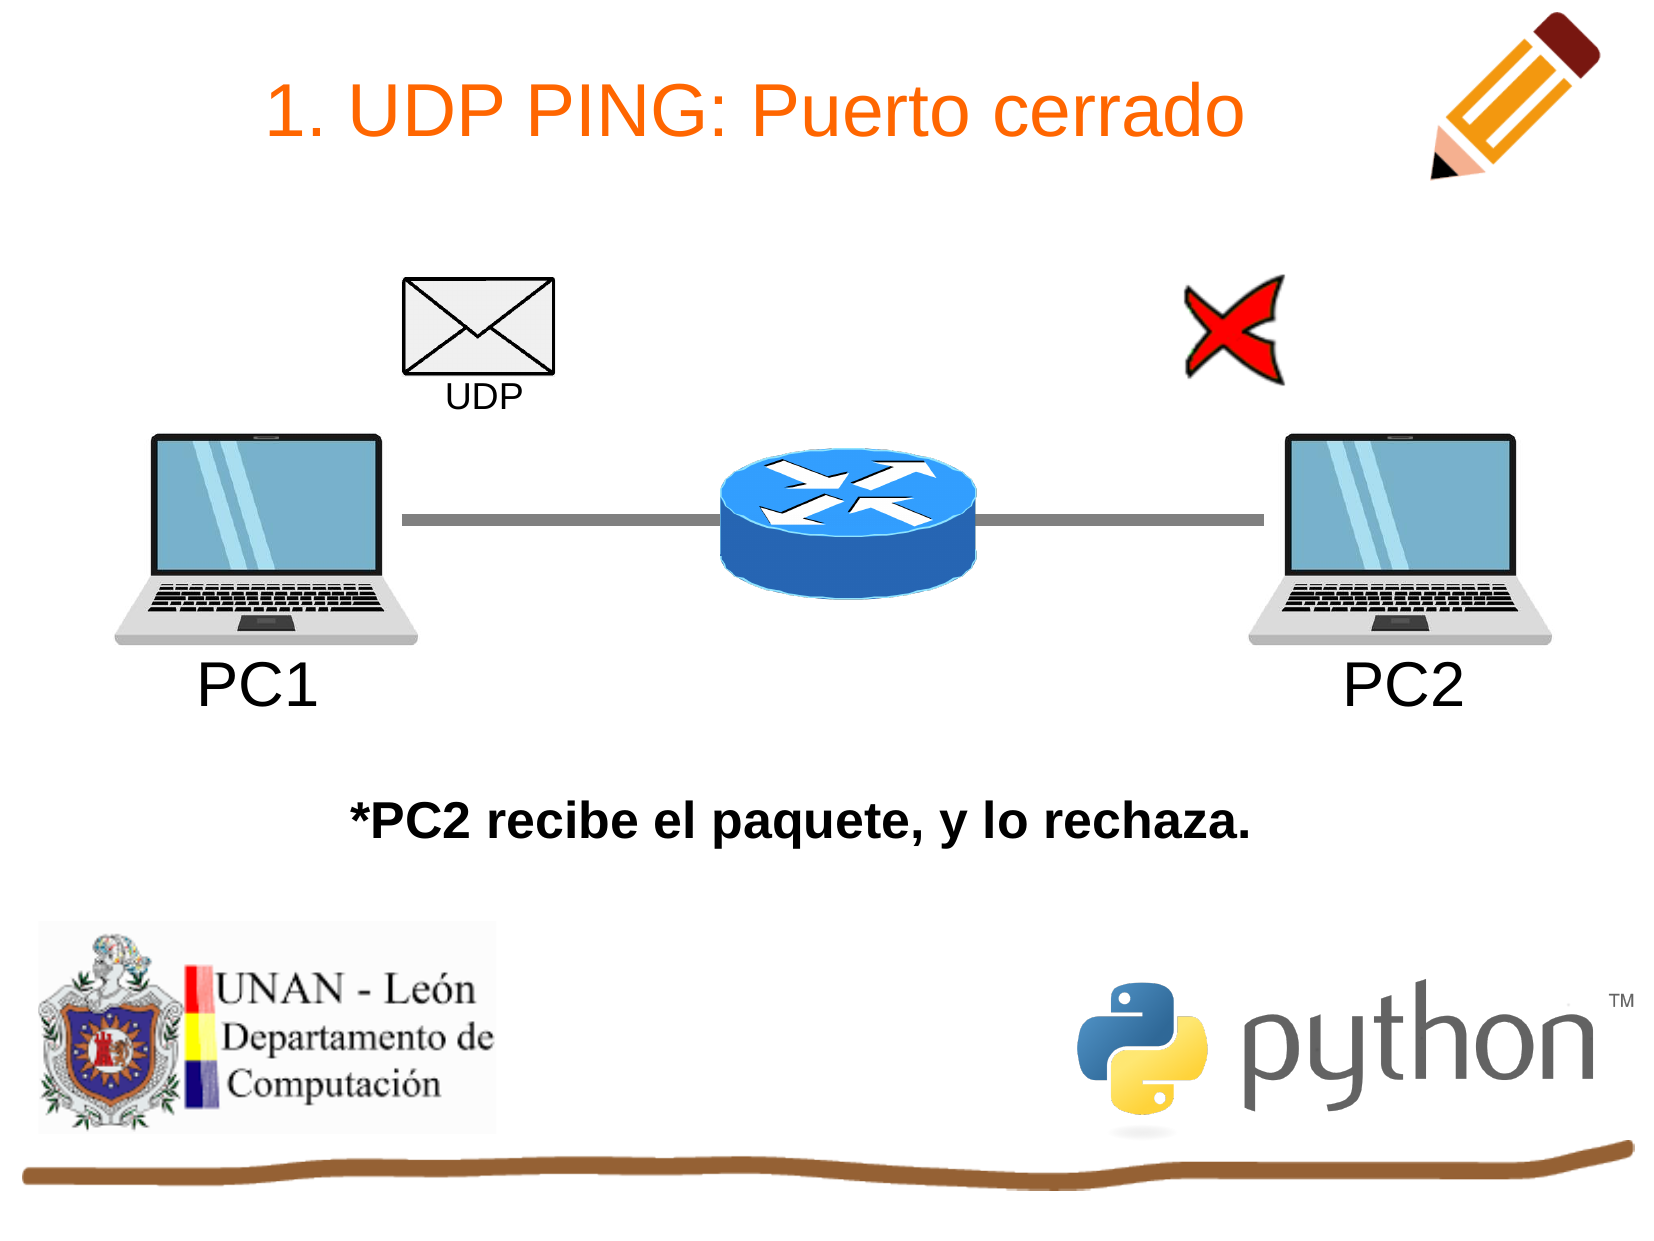

# 1. UDP PING: Puerto cerrado
UDP
PC1
PC2
*PC2 recibe el paquete, y lo rechaza.